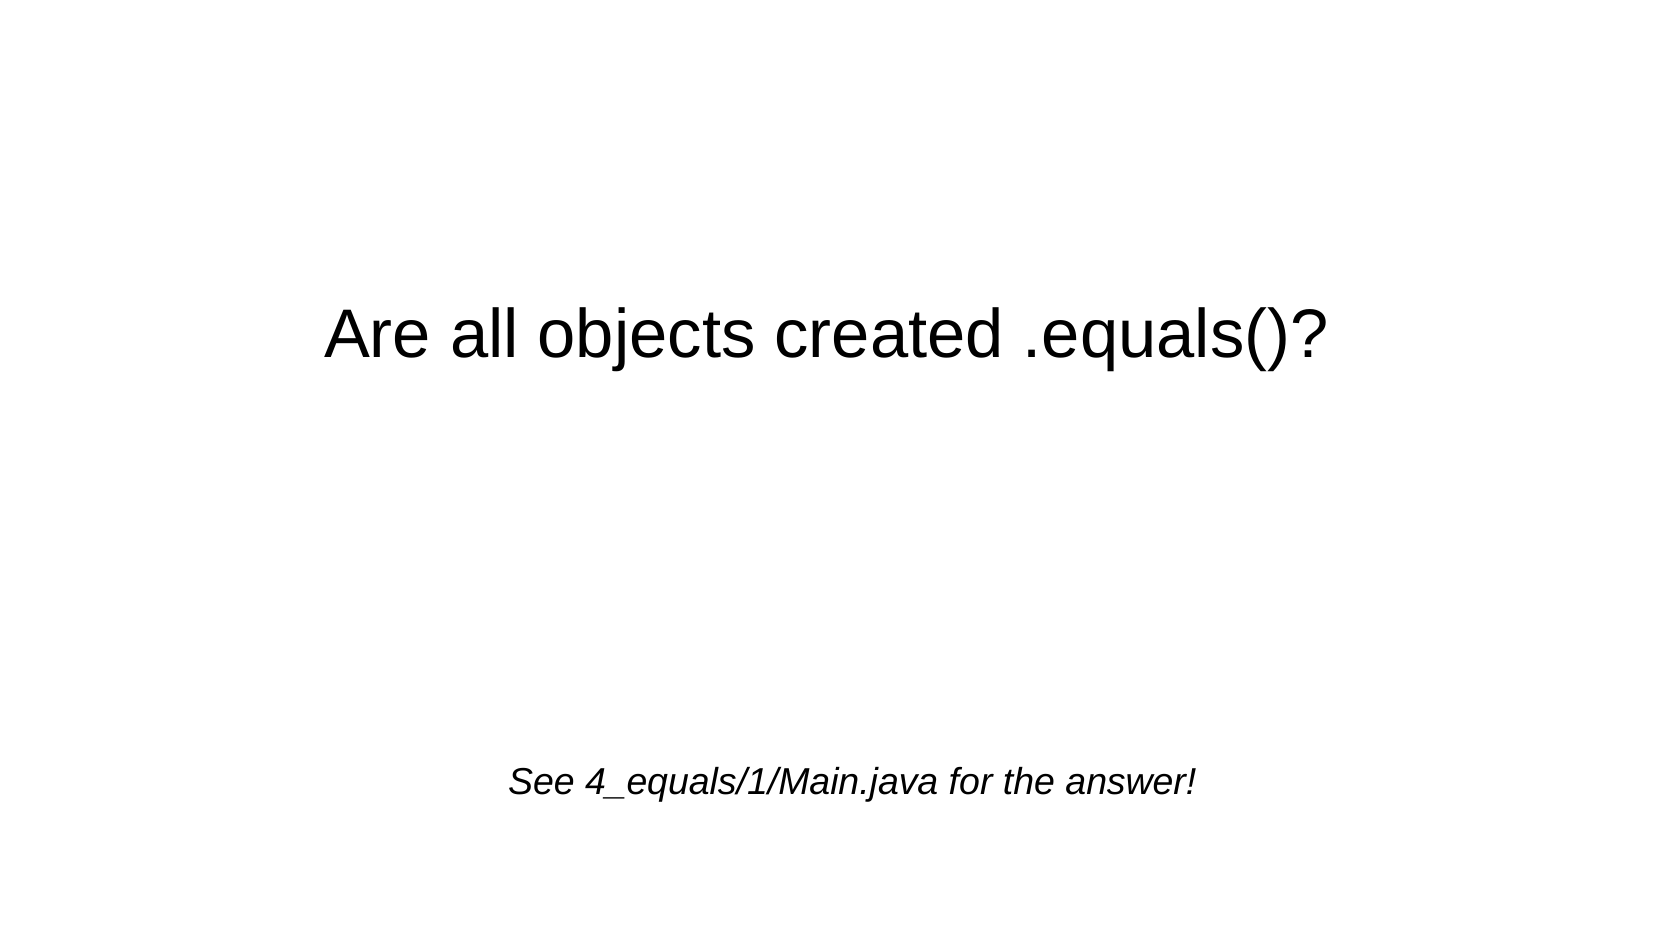

# Are all objects created .equals()?
See 4_equals/1/Main.java for the answer!